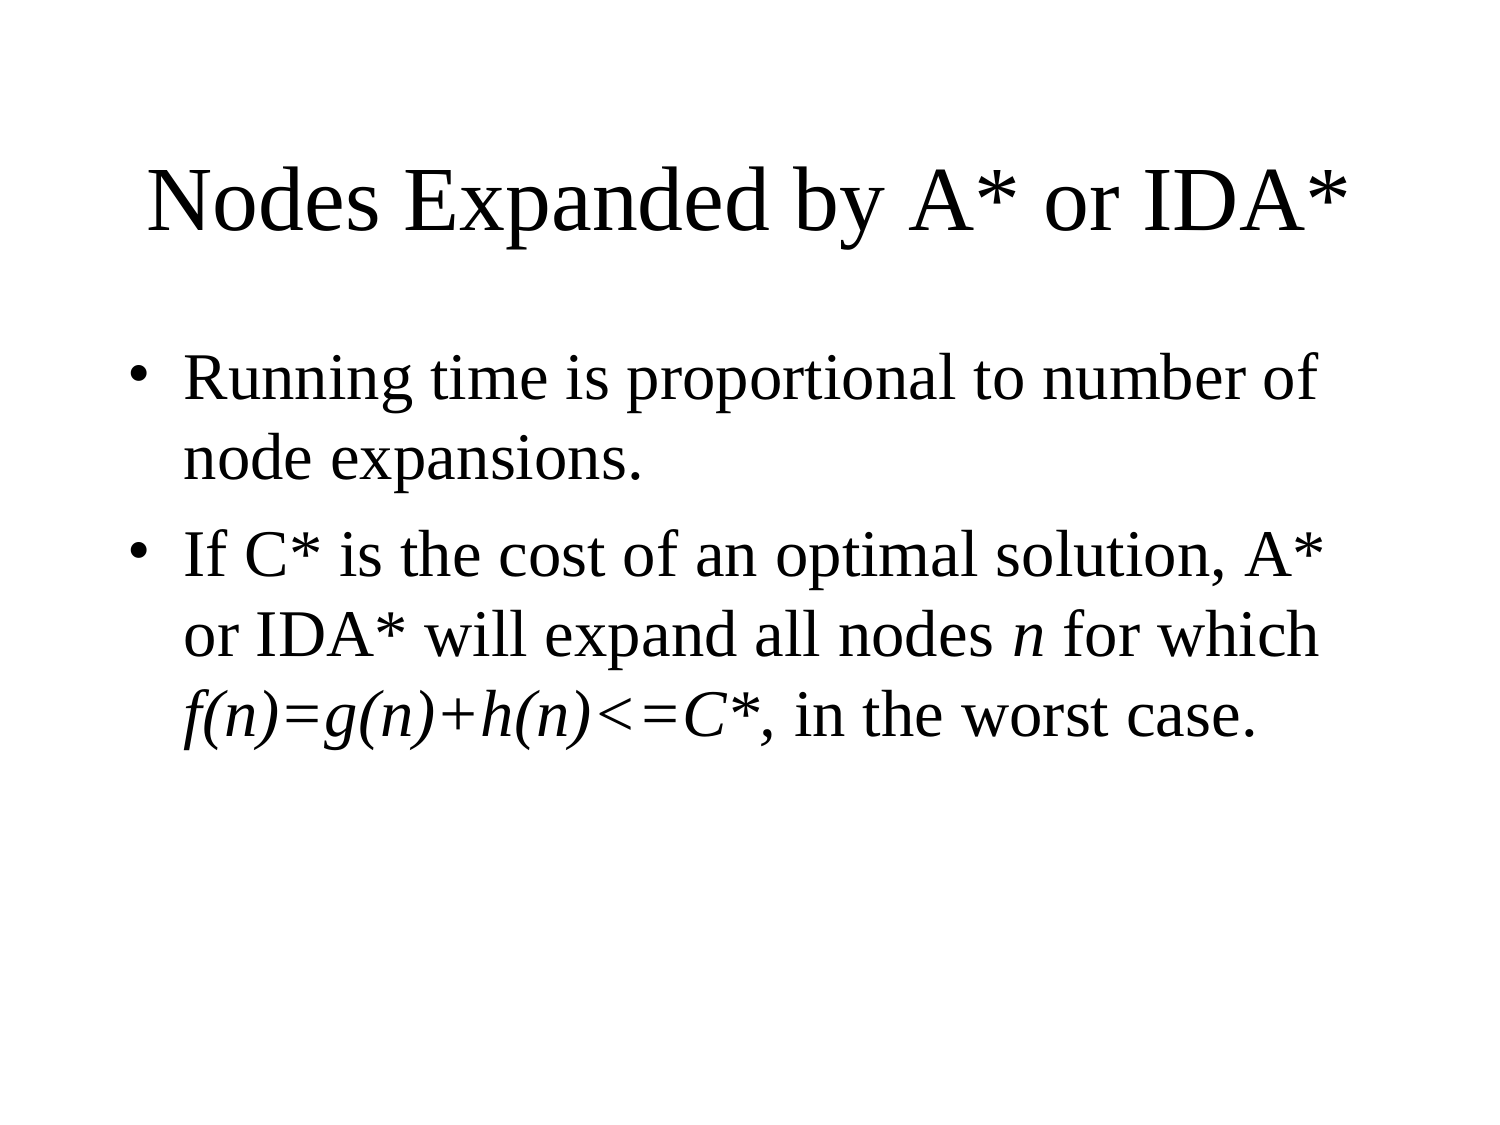

# Nodes Expanded by A* or IDA*
Running time is proportional to number of node expansions.
If C* is the cost of an optimal solution, A* or IDA* will expand all nodes n for which f(n)=g(n)+h(n)<=C*, in the worst case.